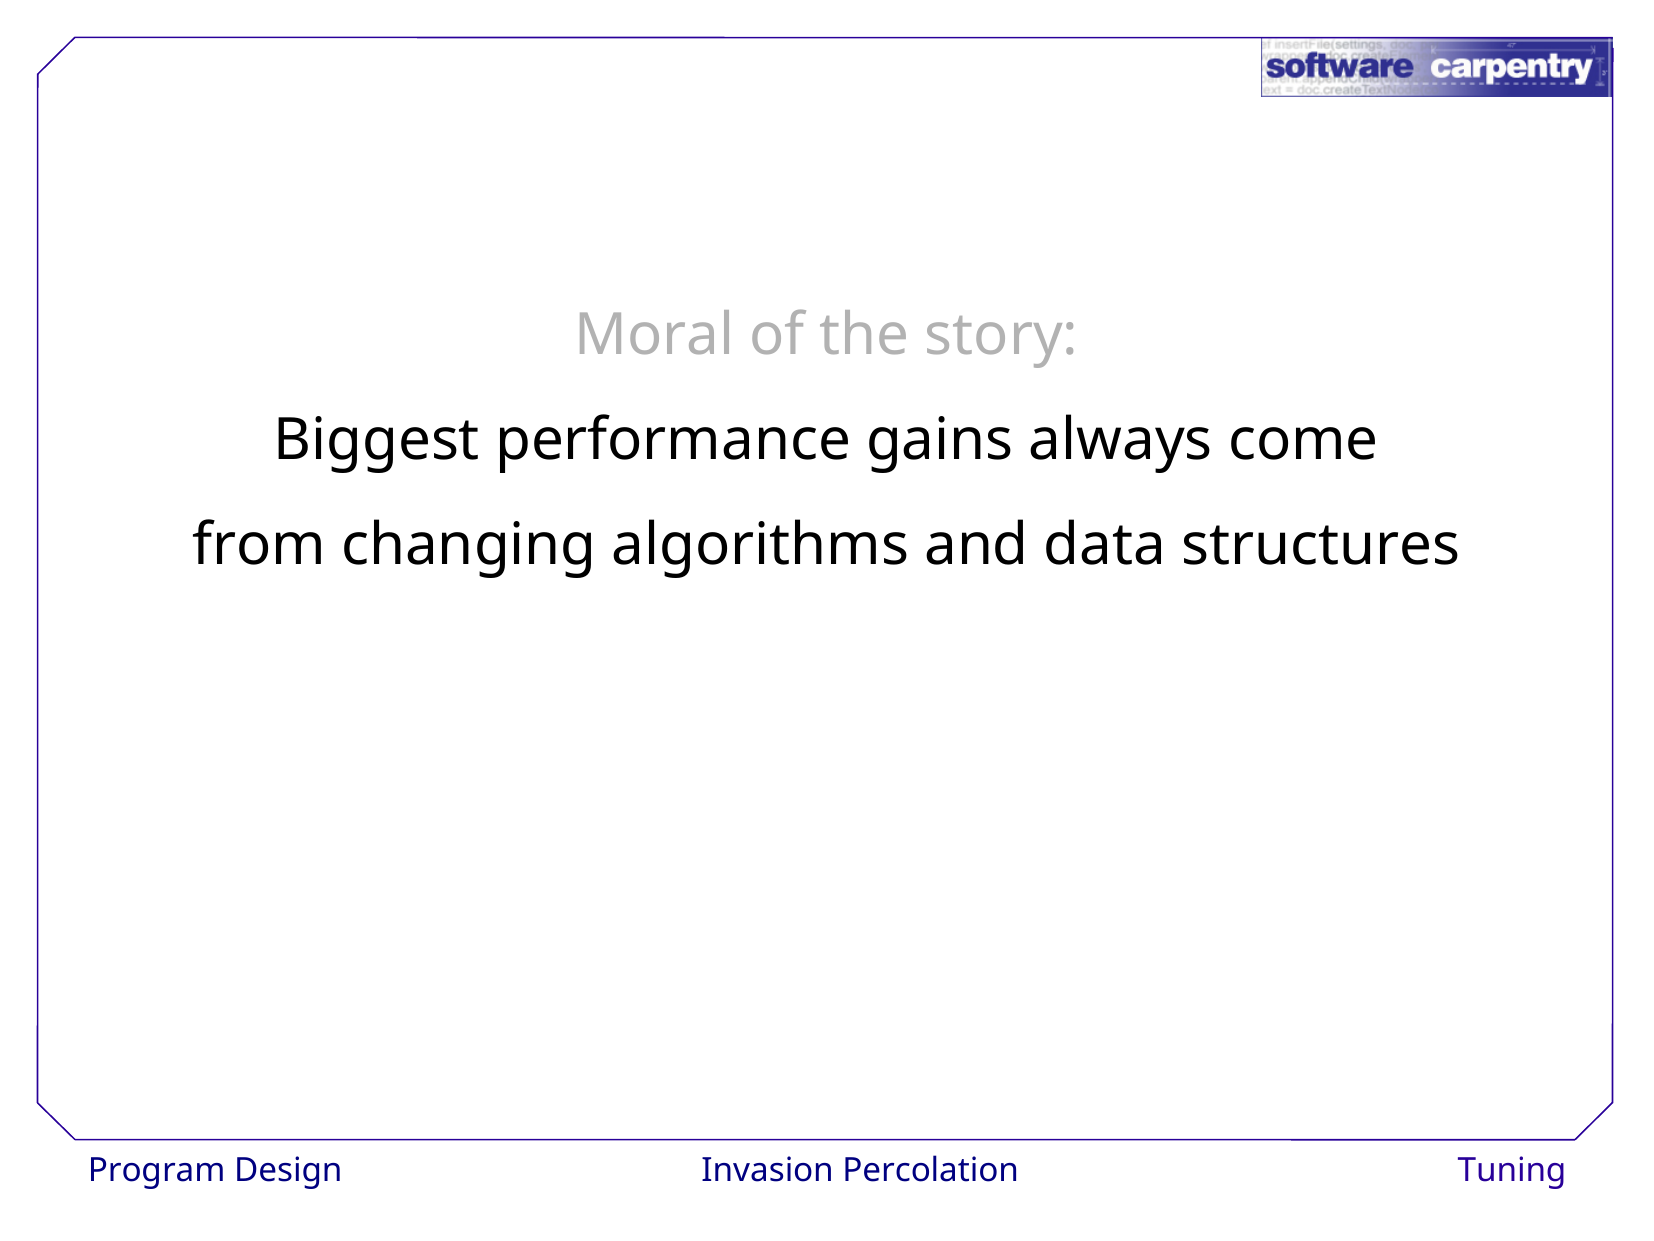

Moral of the story:
Biggest performance gains always come
from changing algorithms and data structures